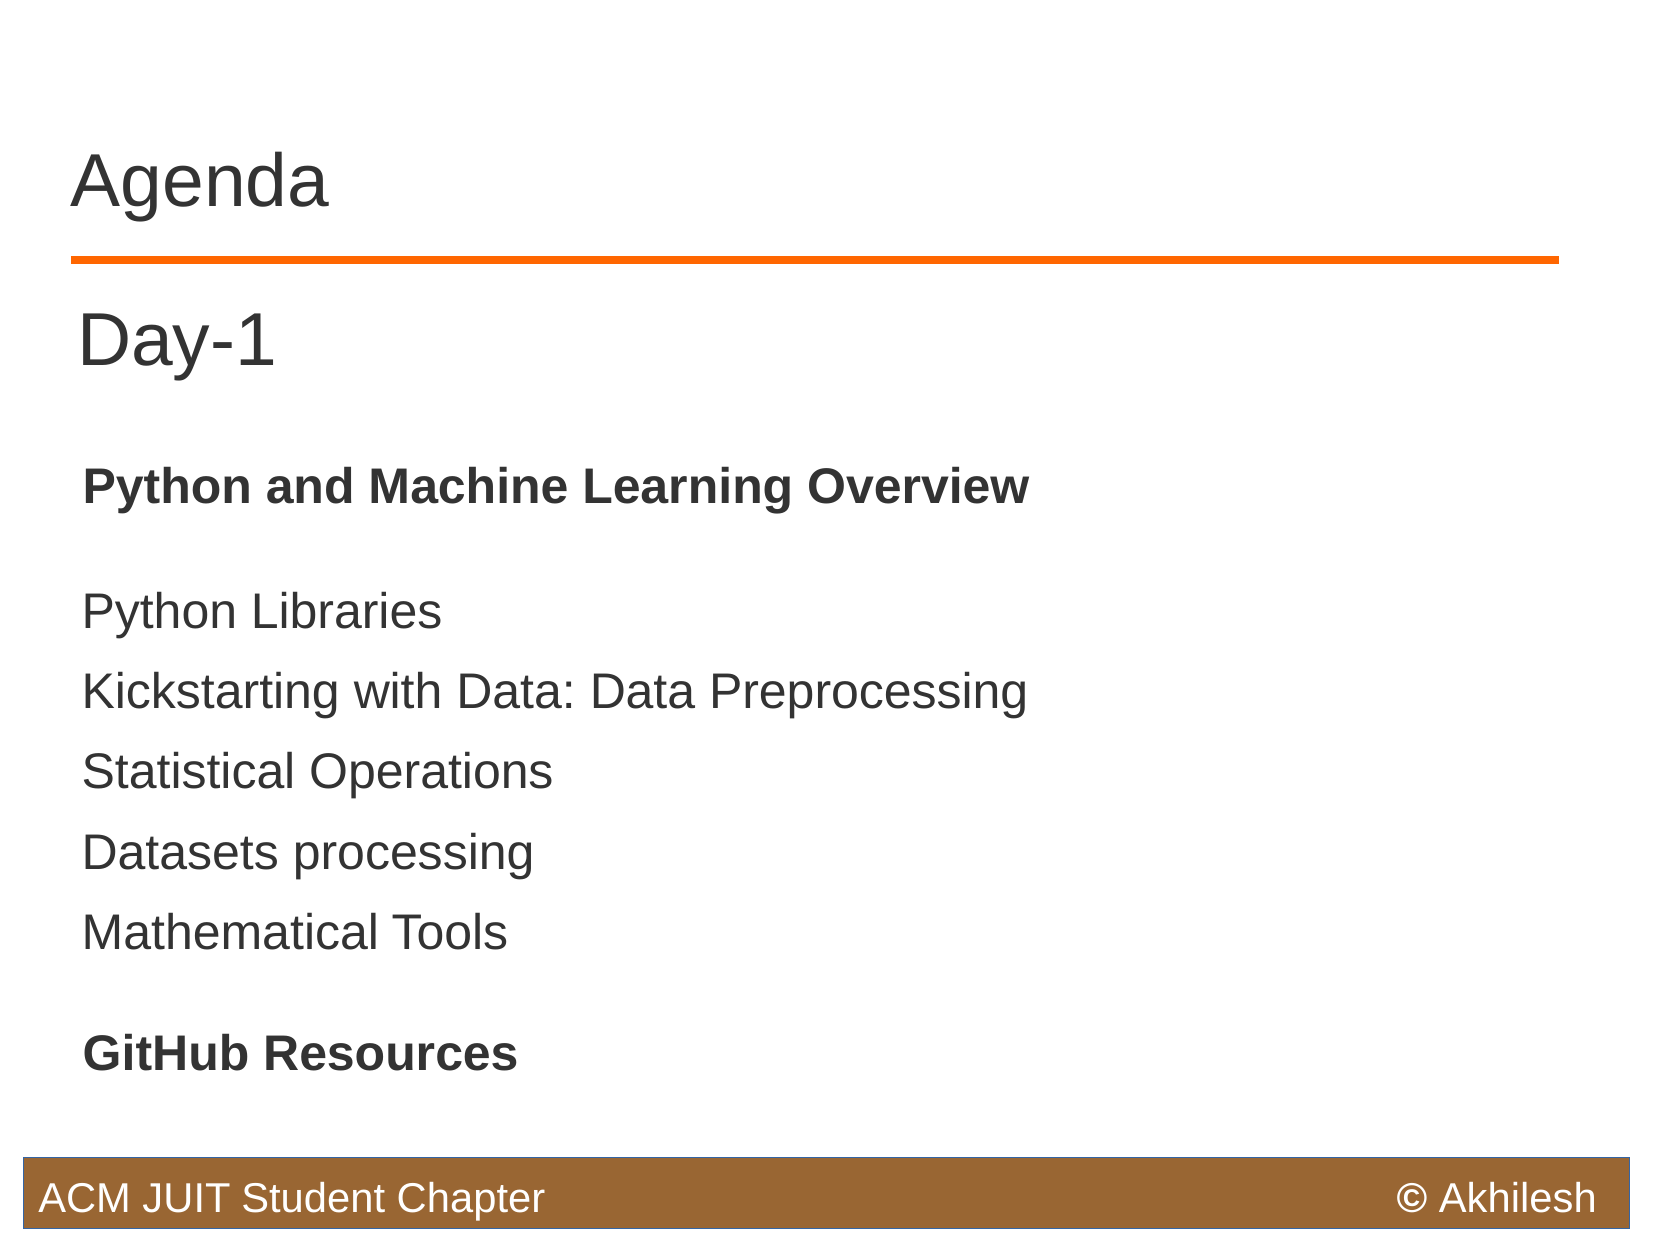

# Agenda
Day-1
Python and Machine Learning Overview
Python Libraries
Kickstarting with Data: Data Preprocessing
Statistical Operations
Datasets processing
Mathematical Tools
GitHub Resources
ACM JUIT Student Chapter
© Akhilesh